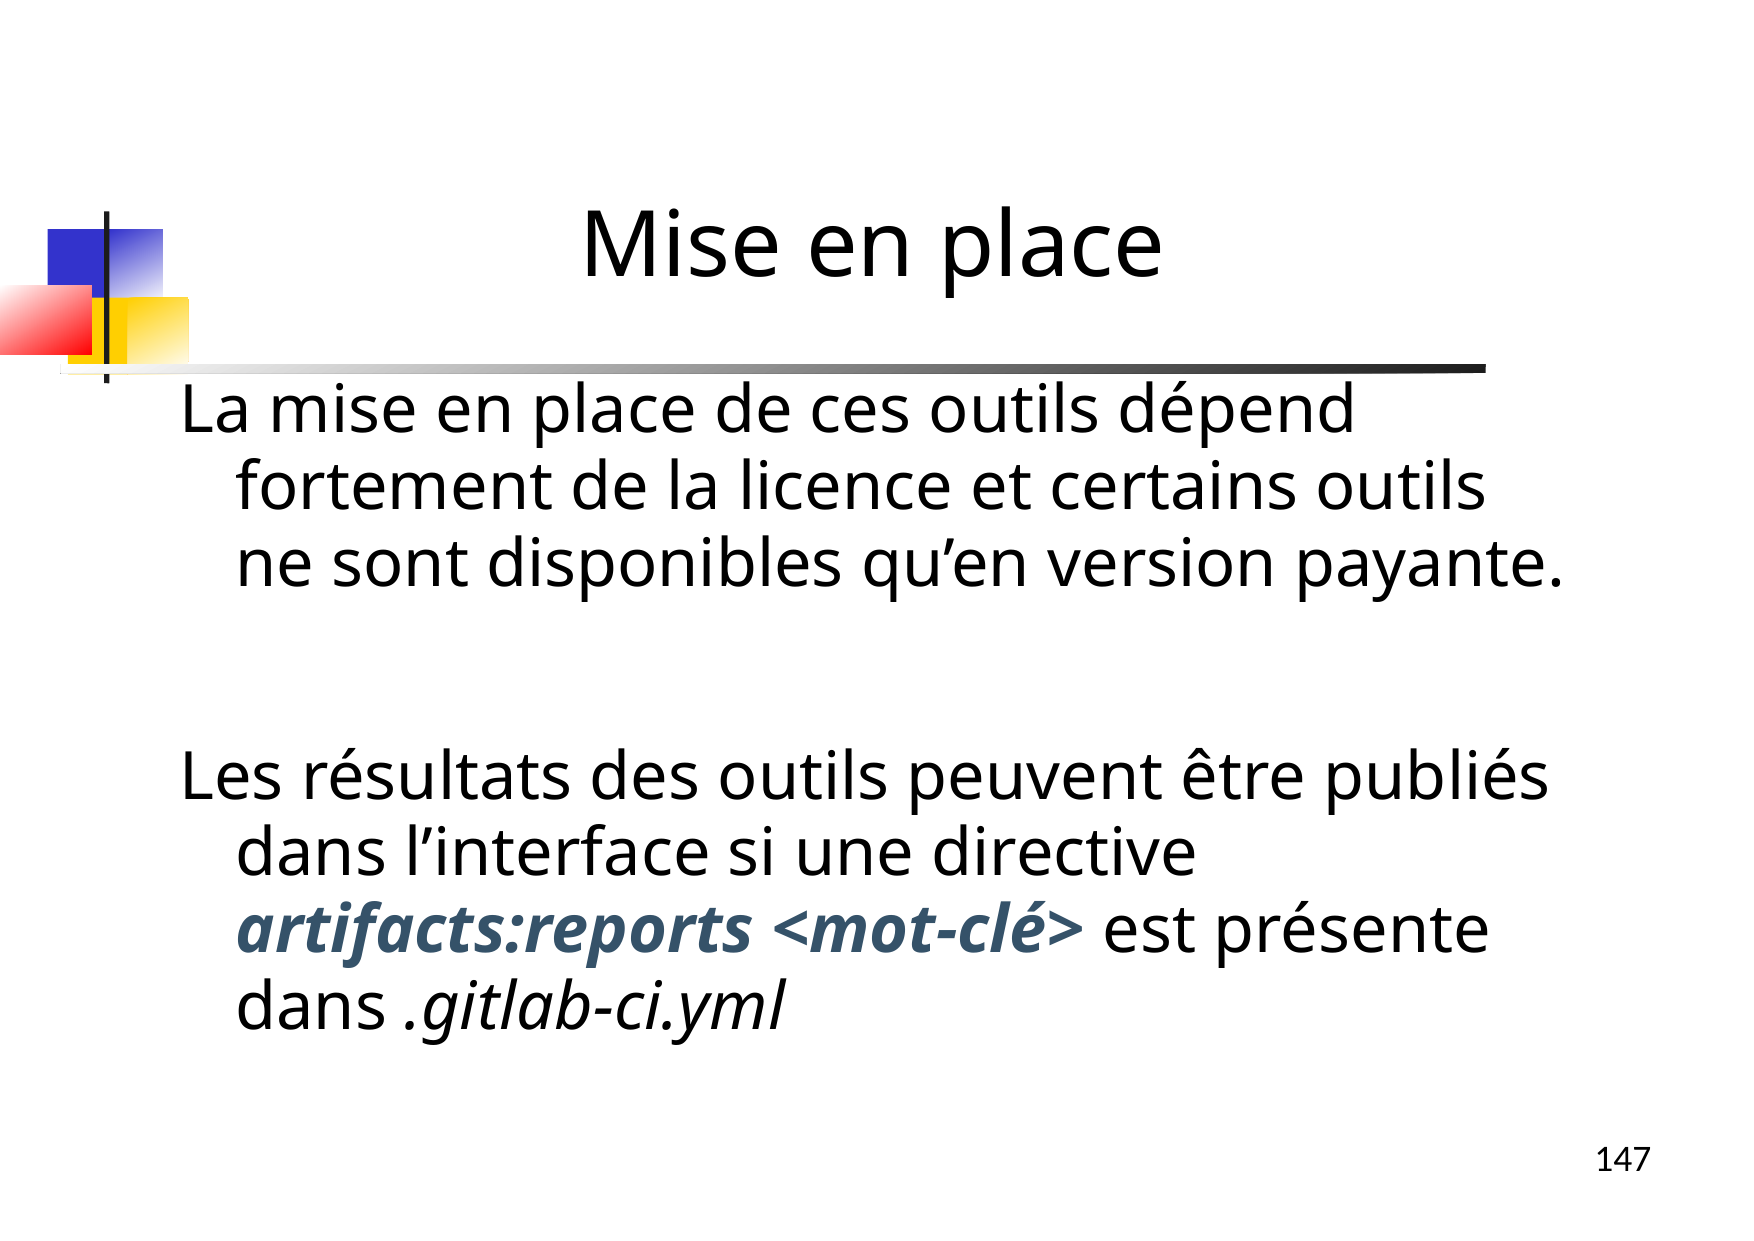

# Mise en place
La mise en place de ces outils dépend fortement de la licence et certains outils ne sont disponibles qu’en version payante.
Les résultats des outils peuvent être publiés dans l’interface si une directive artifacts:reports <mot-clé> est présente dans .gitlab-ci.yml